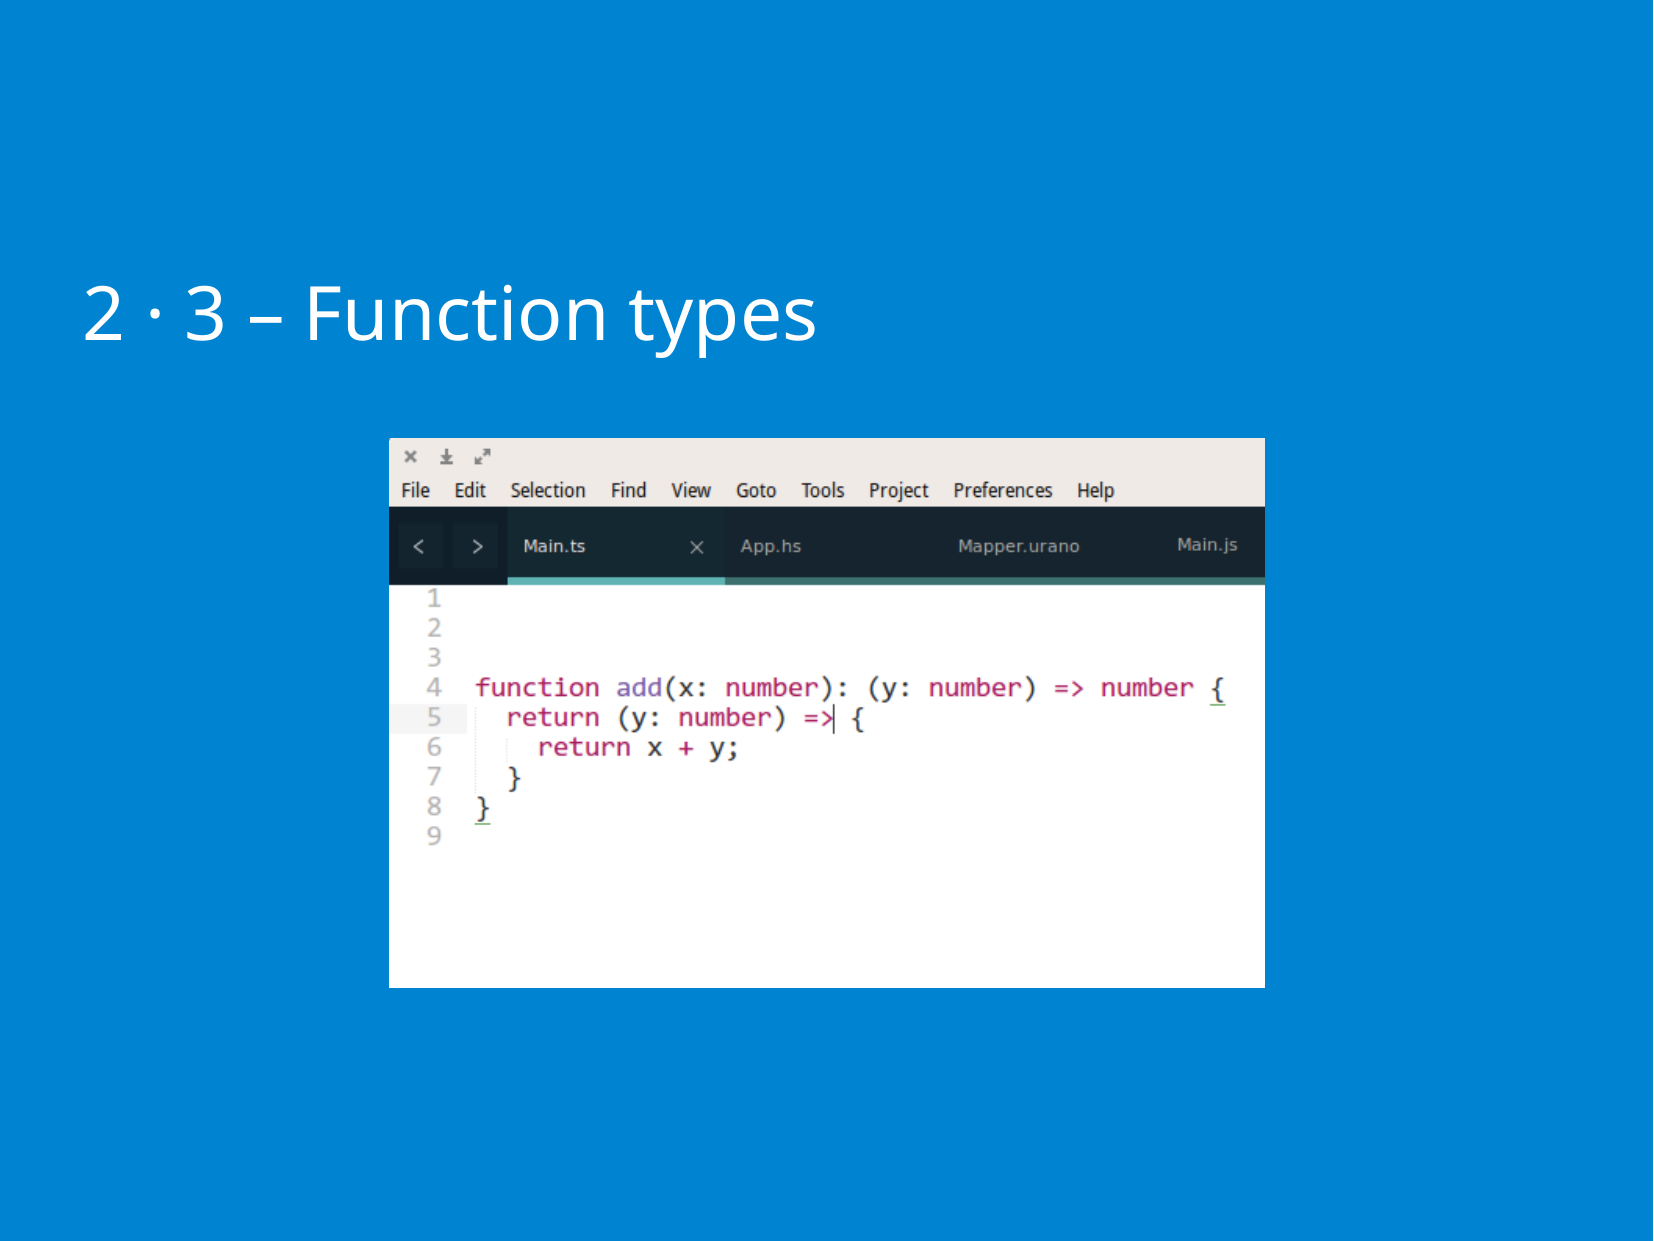

# 2 · 3 – Function types